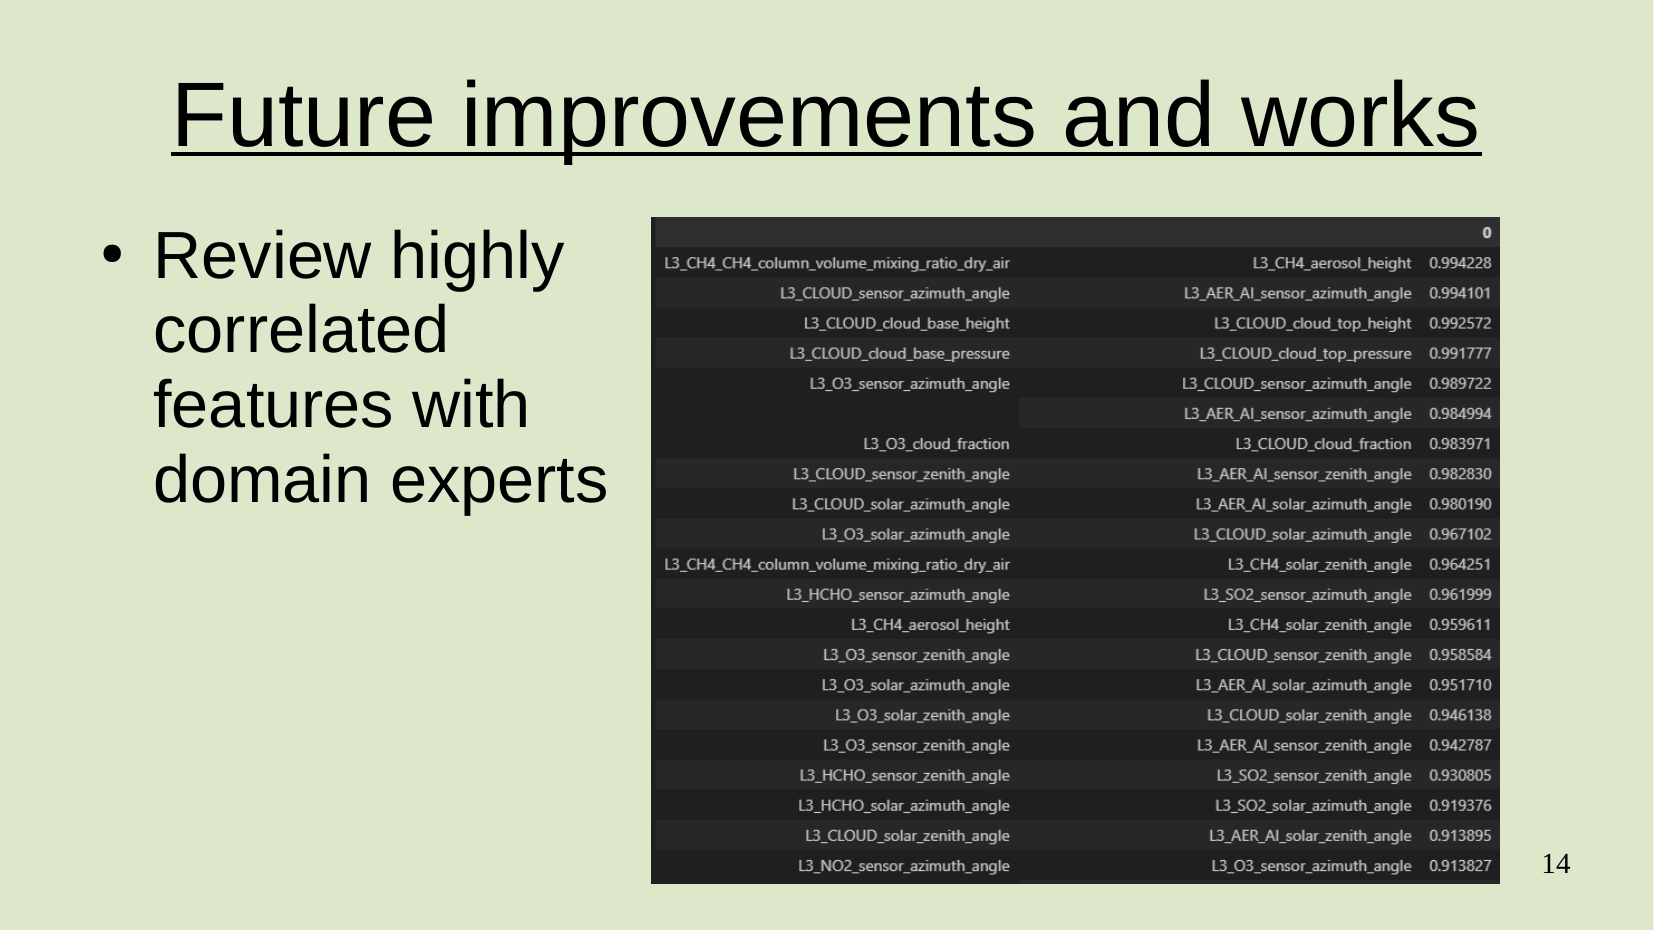

# Future improvements and works
Review highly
correlated
features with
domain experts
14